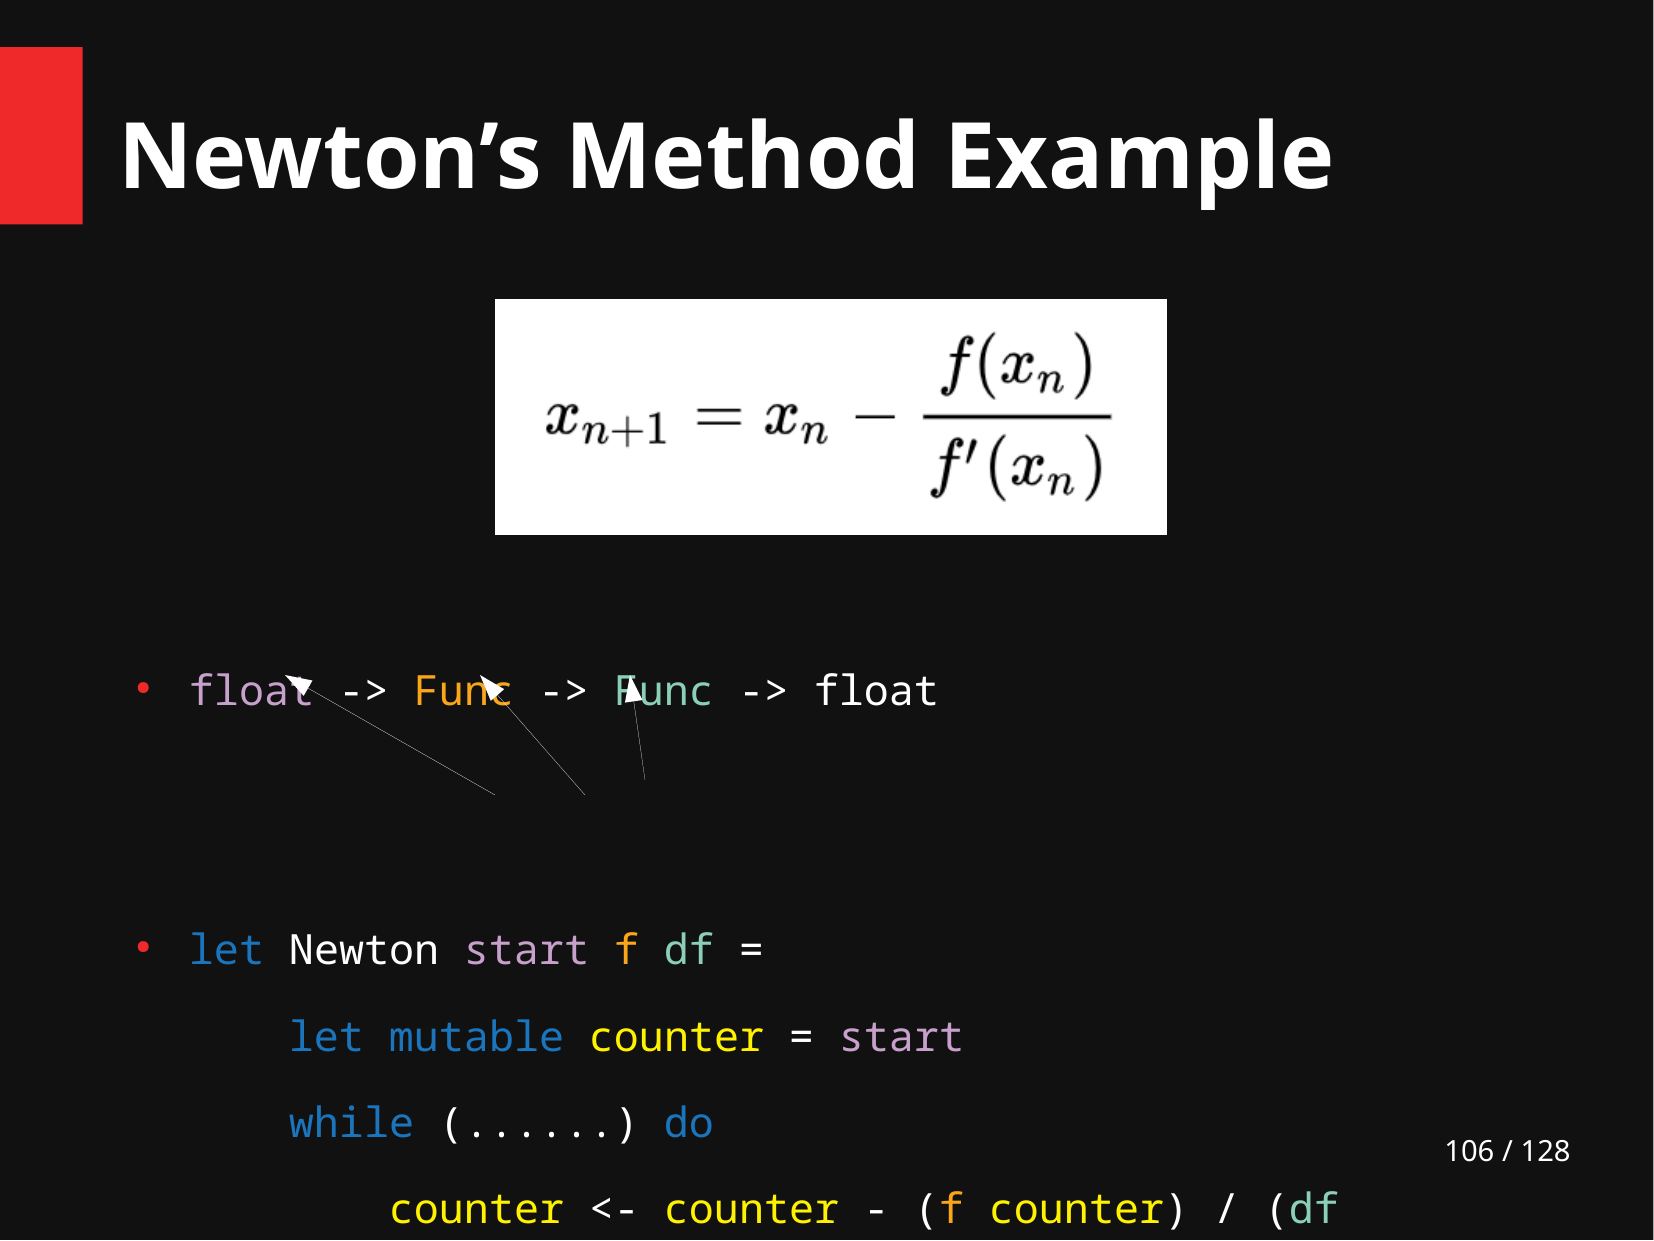

# Newton’s Method Example
float -> Func -> Func -> float
let Newton start f df =
 let mutable counter = start
 while (......) do
 counter <- counter - (f counter) / (df counter)
106